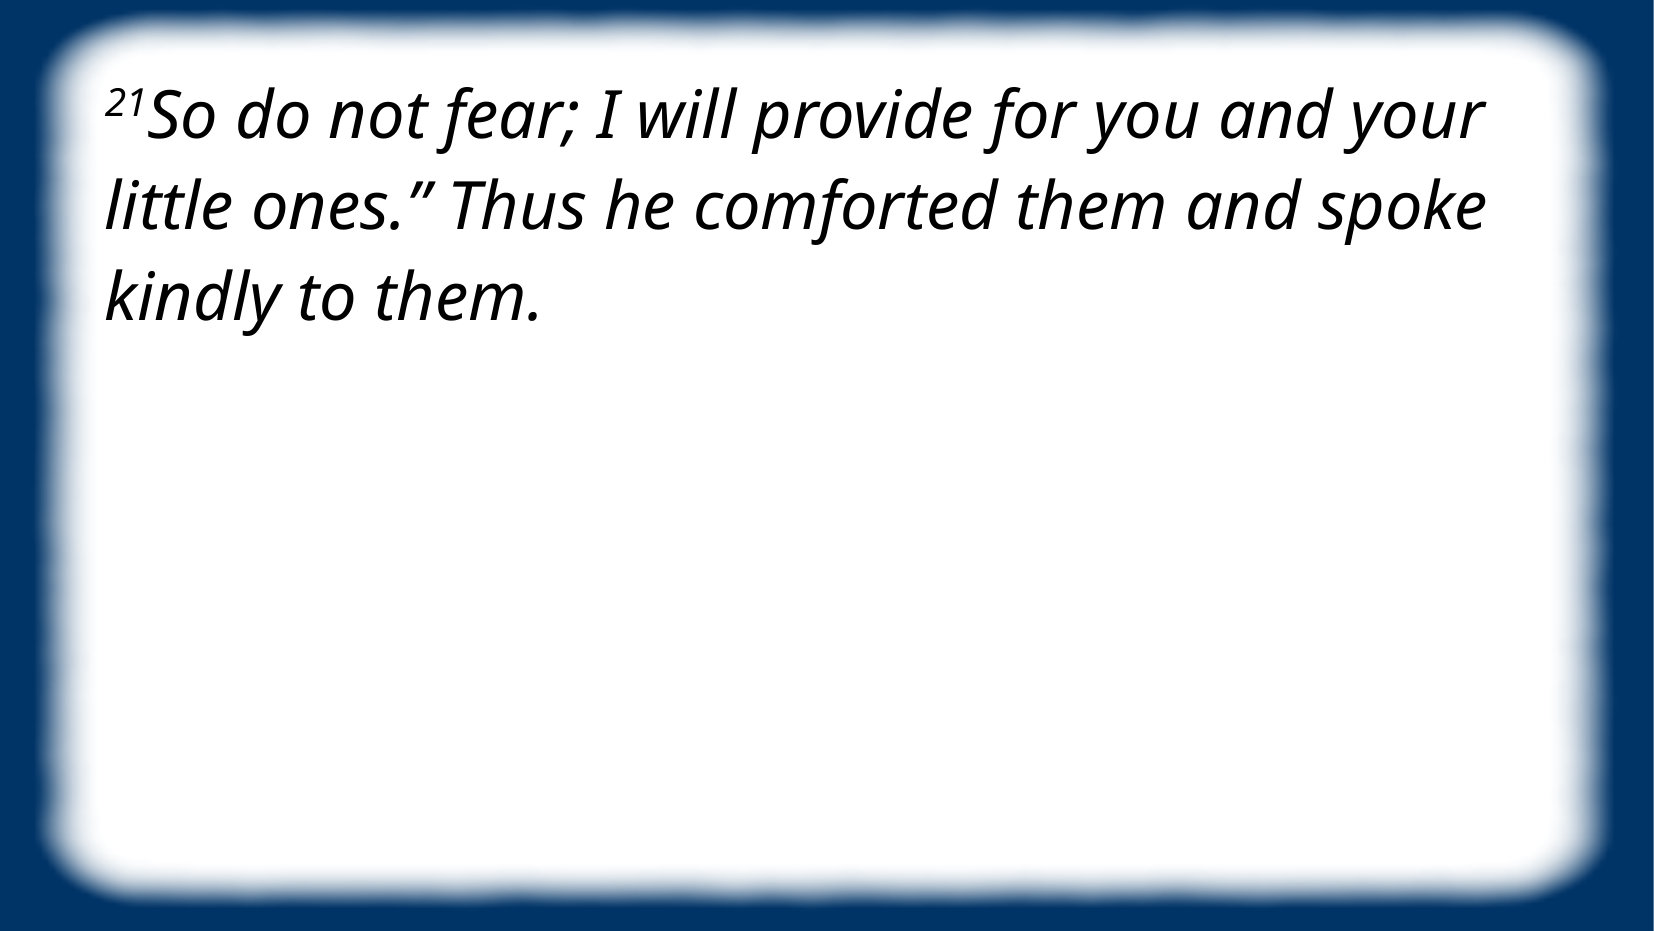

21So do not fear; I will provide for you and your little ones.” Thus he comforted them and spoke kindly to them.